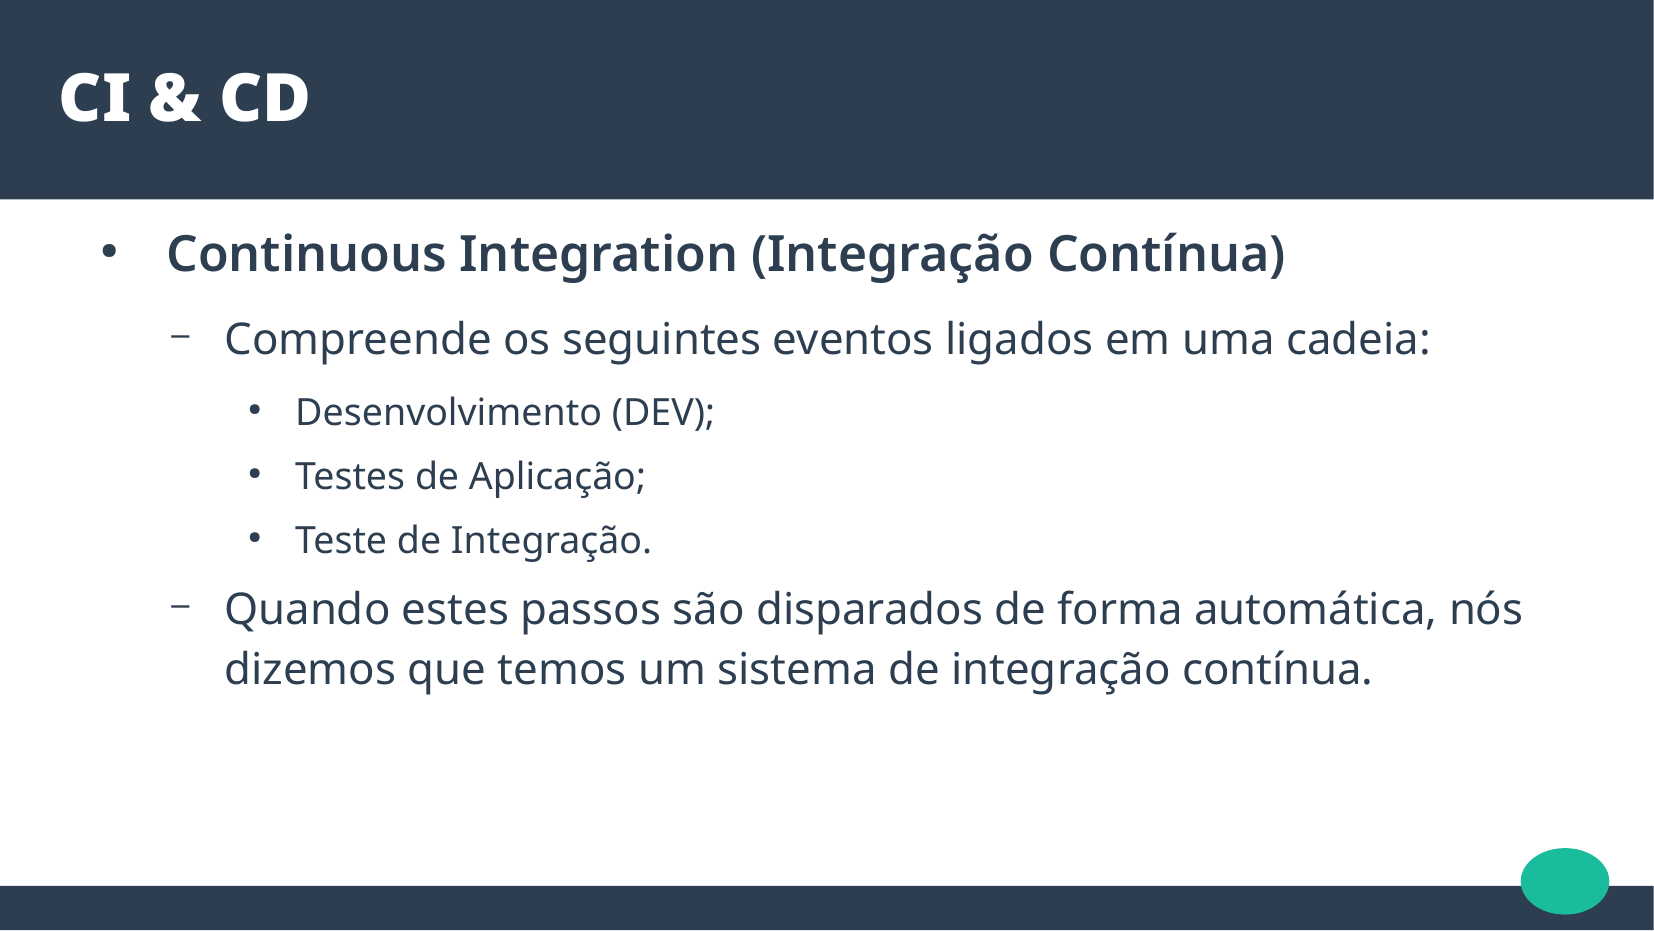

# CI & CD
 Continuous Integration (Integração Contínua)
Compreende os seguintes eventos ligados em uma cadeia:
Desenvolvimento (DEV);
Testes de Aplicação;
Teste de Integração.
Quando estes passos são disparados de forma automática, nós dizemos que temos um sistema de integração contínua.